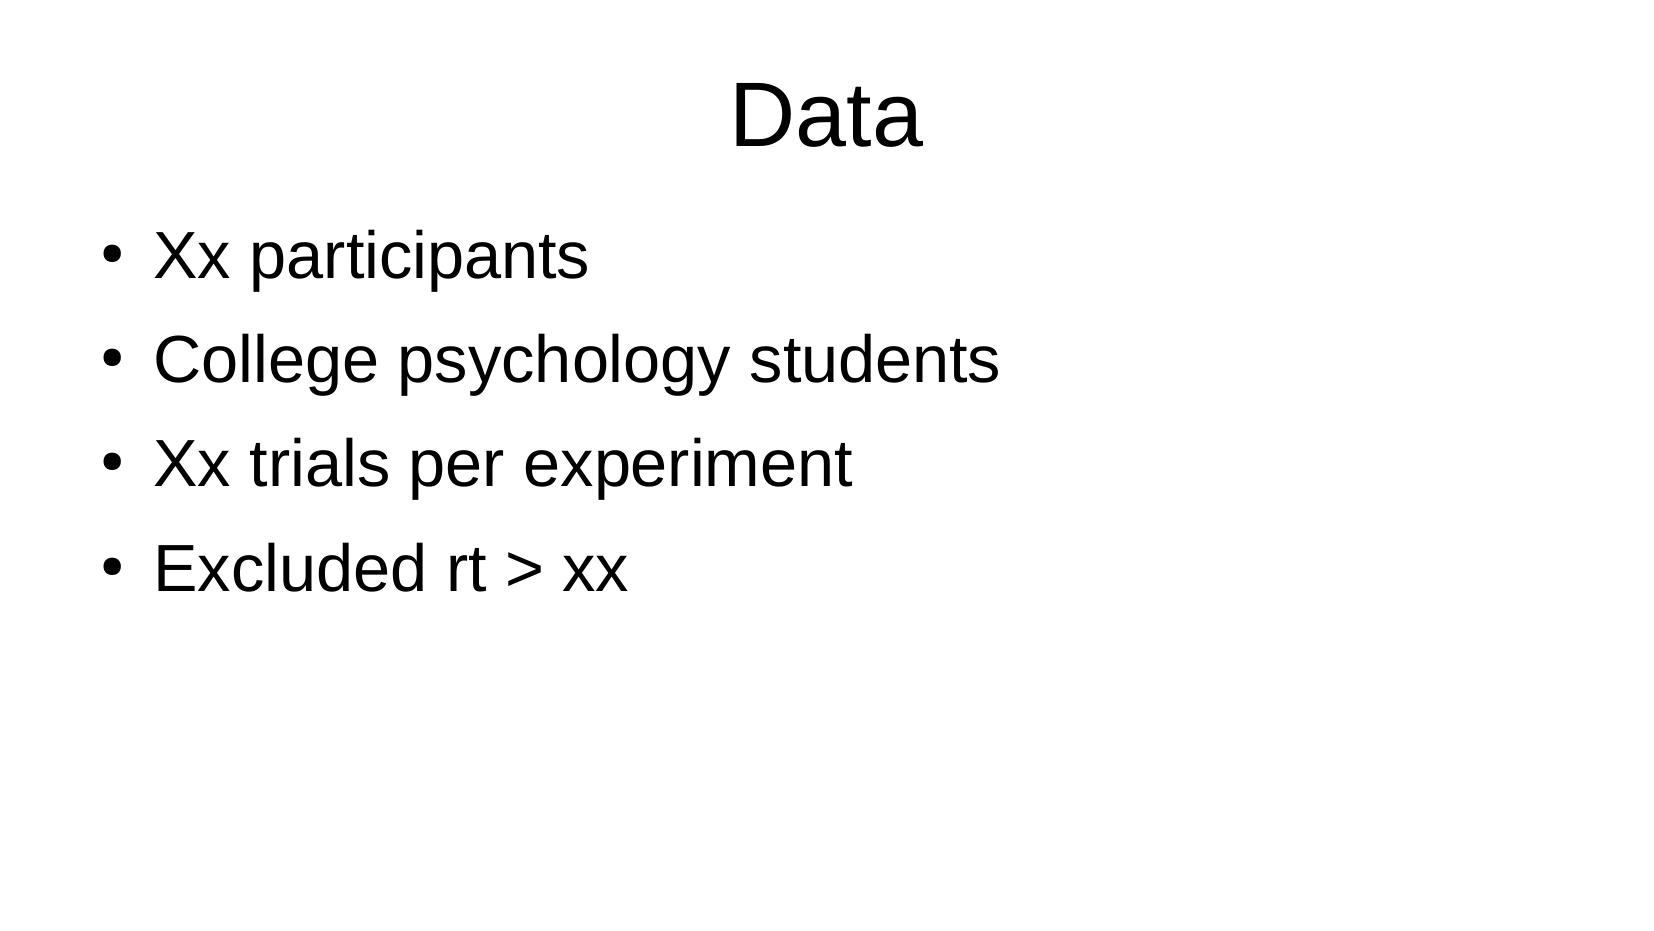

# Data
Xx participants
College psychology students
Xx trials per experiment
Excluded rt > xx